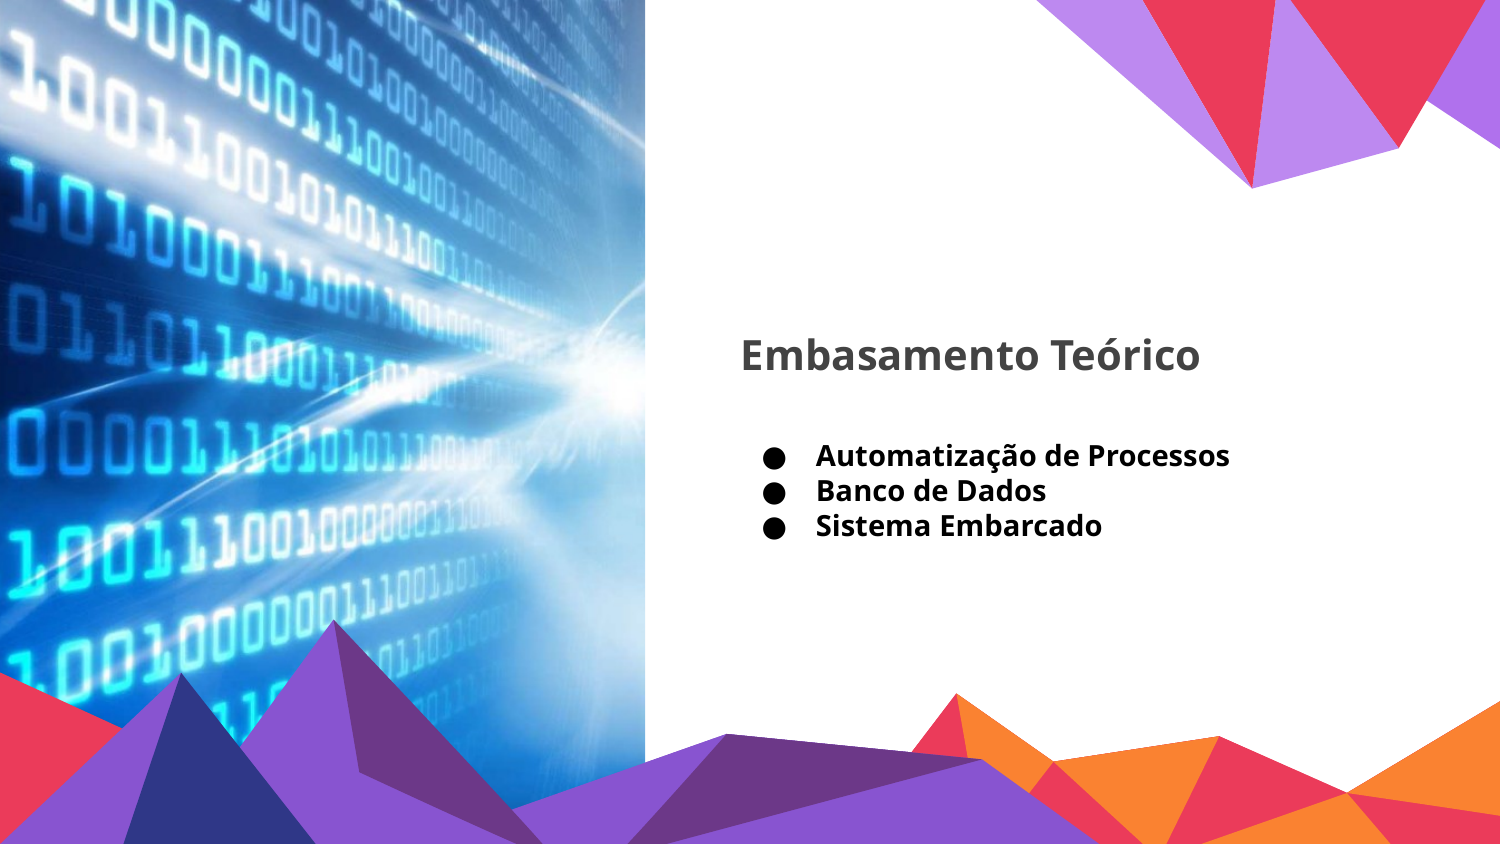

# Embasamento Teórico
Automatização de Processos
Banco de Dados
Sistema Embarcado